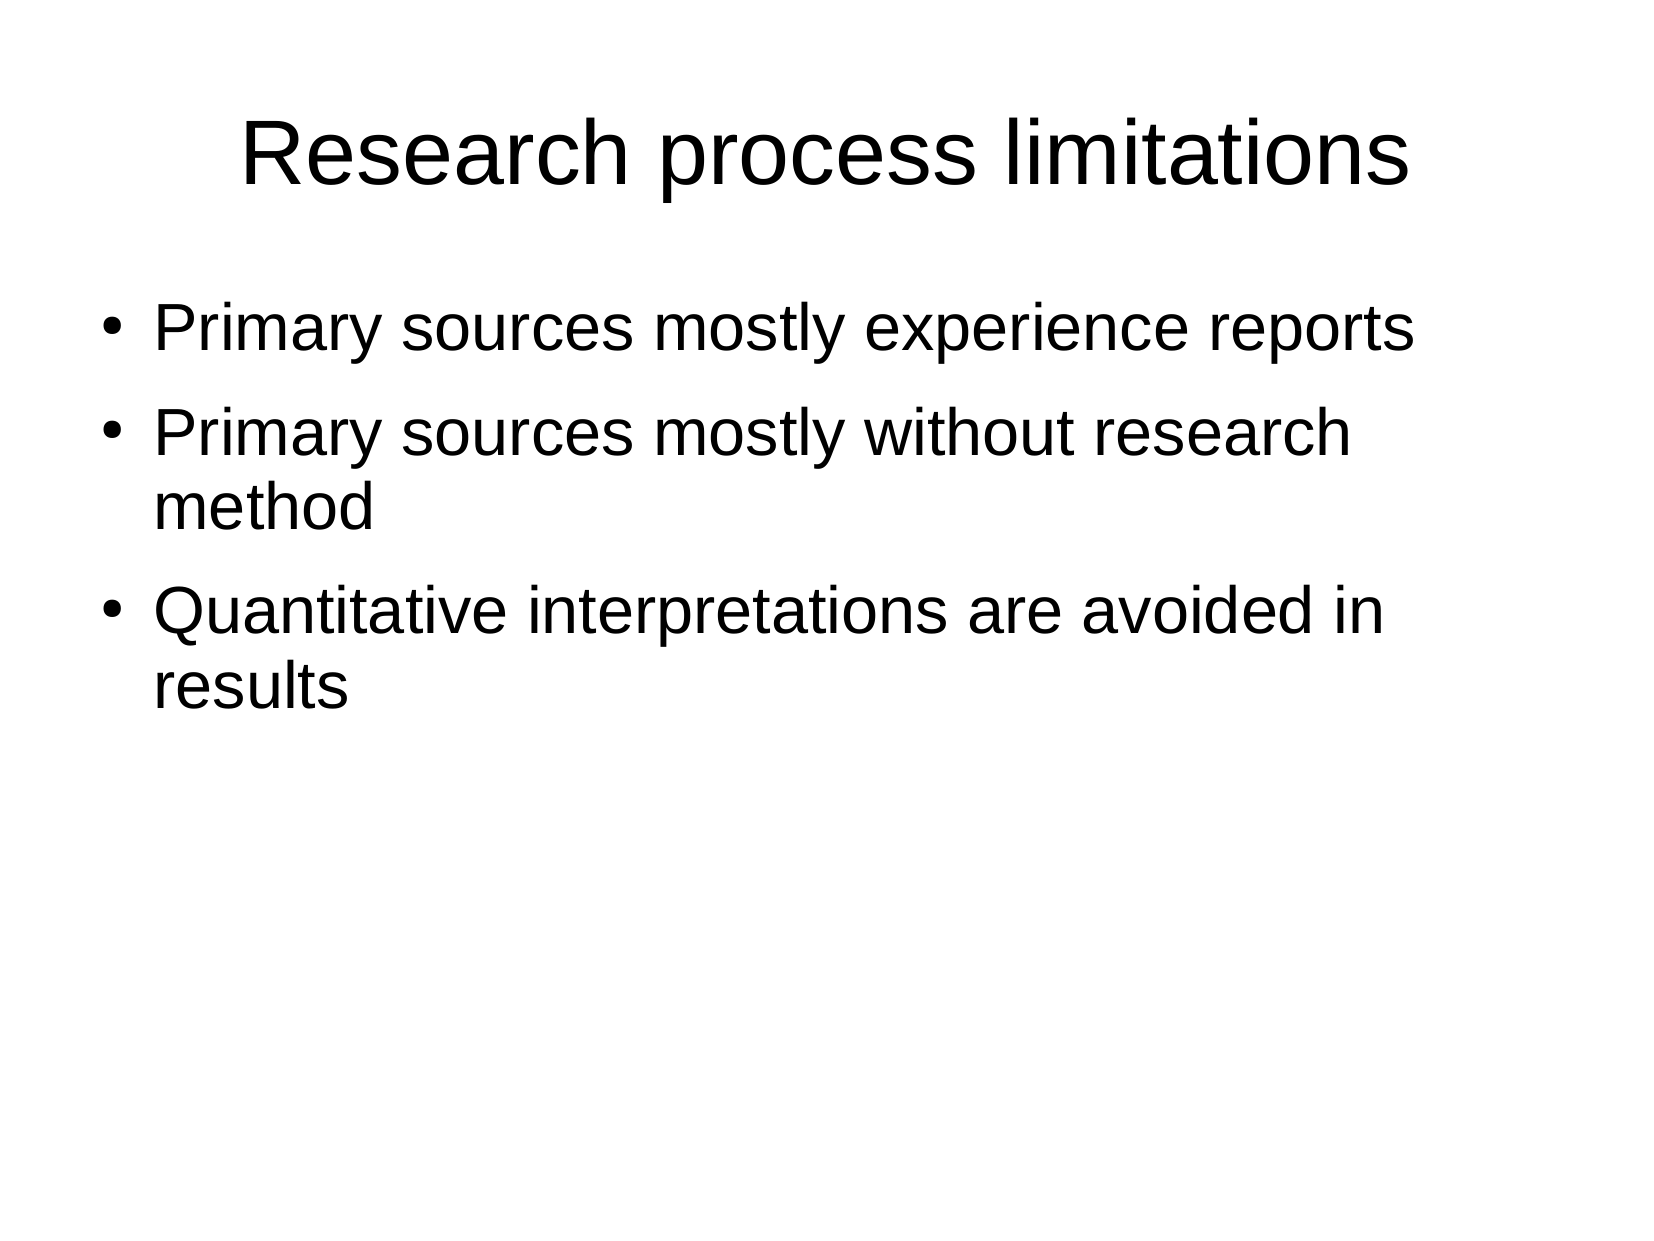

# Research process limitations
Primary sources mostly experience reports
Primary sources mostly without research method
Quantitative interpretations are avoided in results